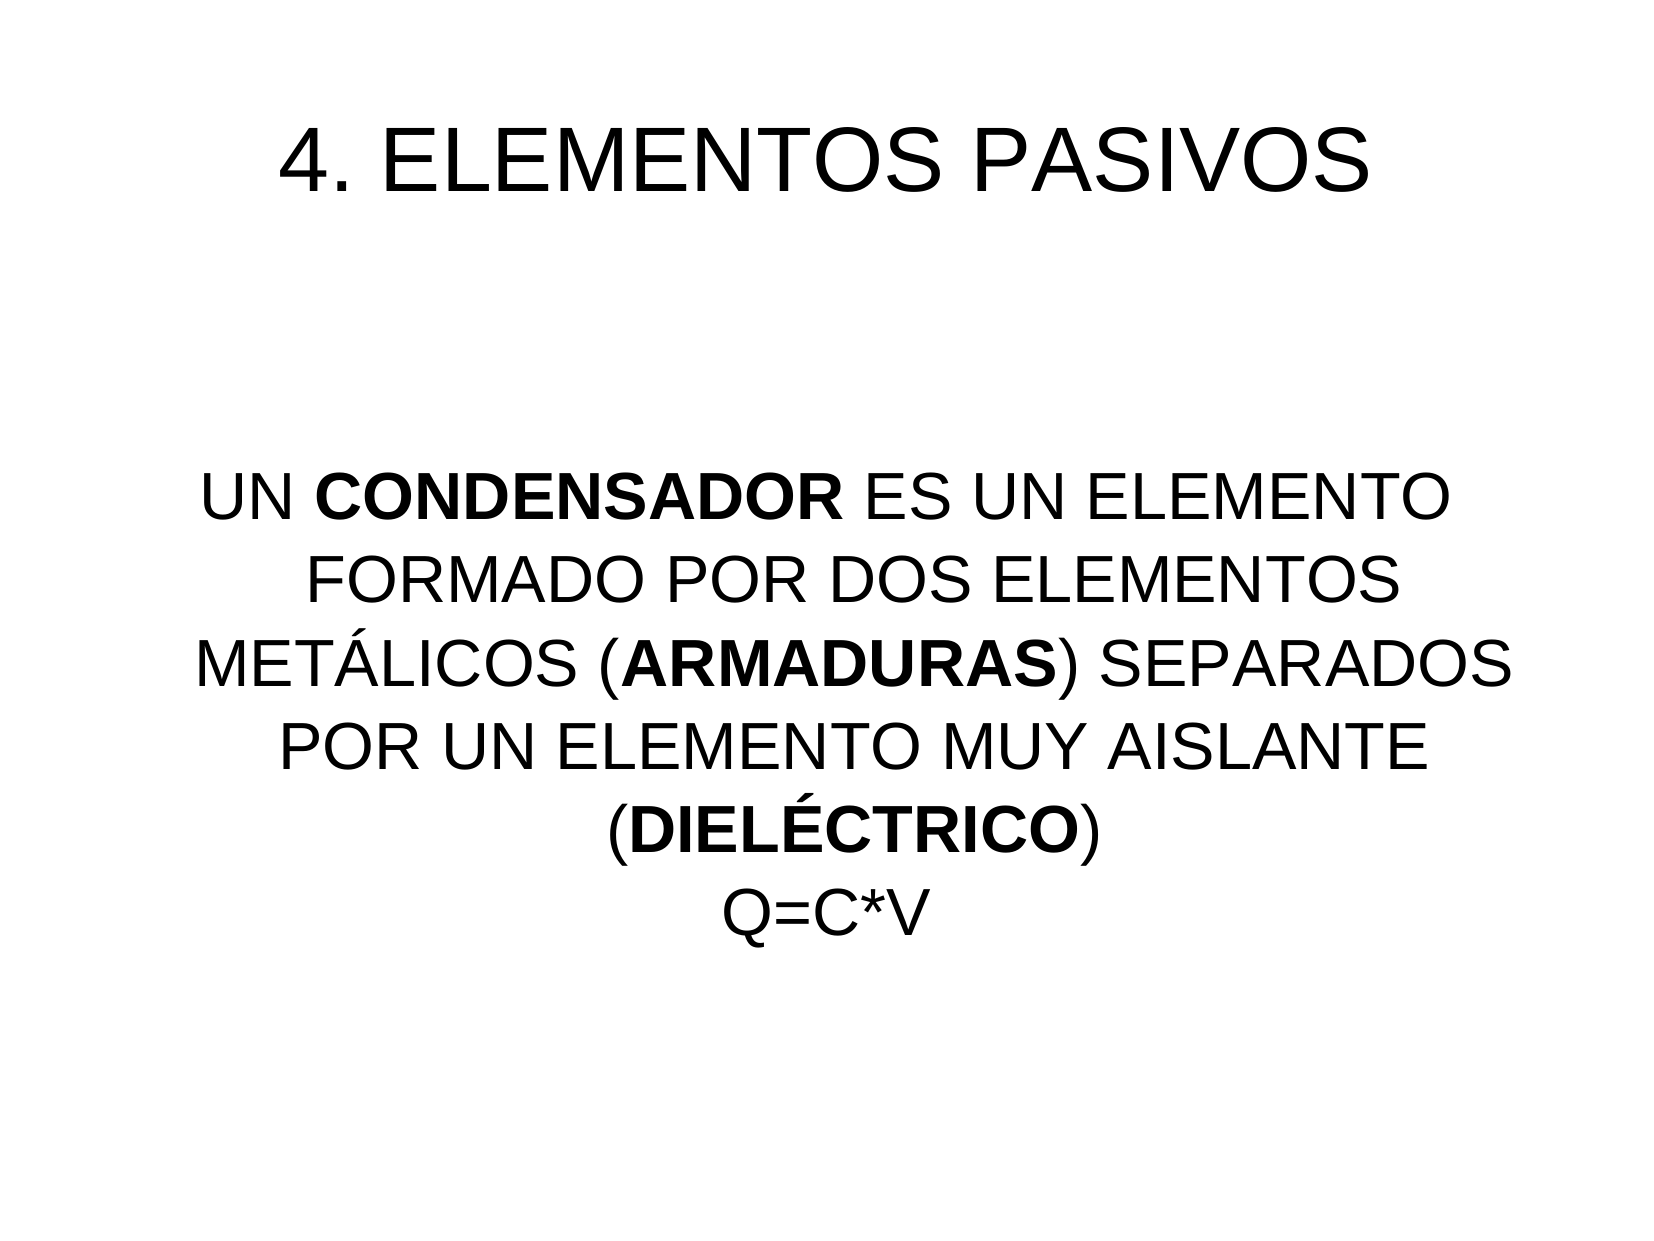

# 4. ELEMENTOS PASIVOS
UN CONDENSADOR ES UN ELEMENTO FORMADO POR DOS ELEMENTOS METÁLICOS (ARMADURAS) SEPARADOS POR UN ELEMENTO MUY AISLANTE (DIELÉCTRICO)
Q=C*V